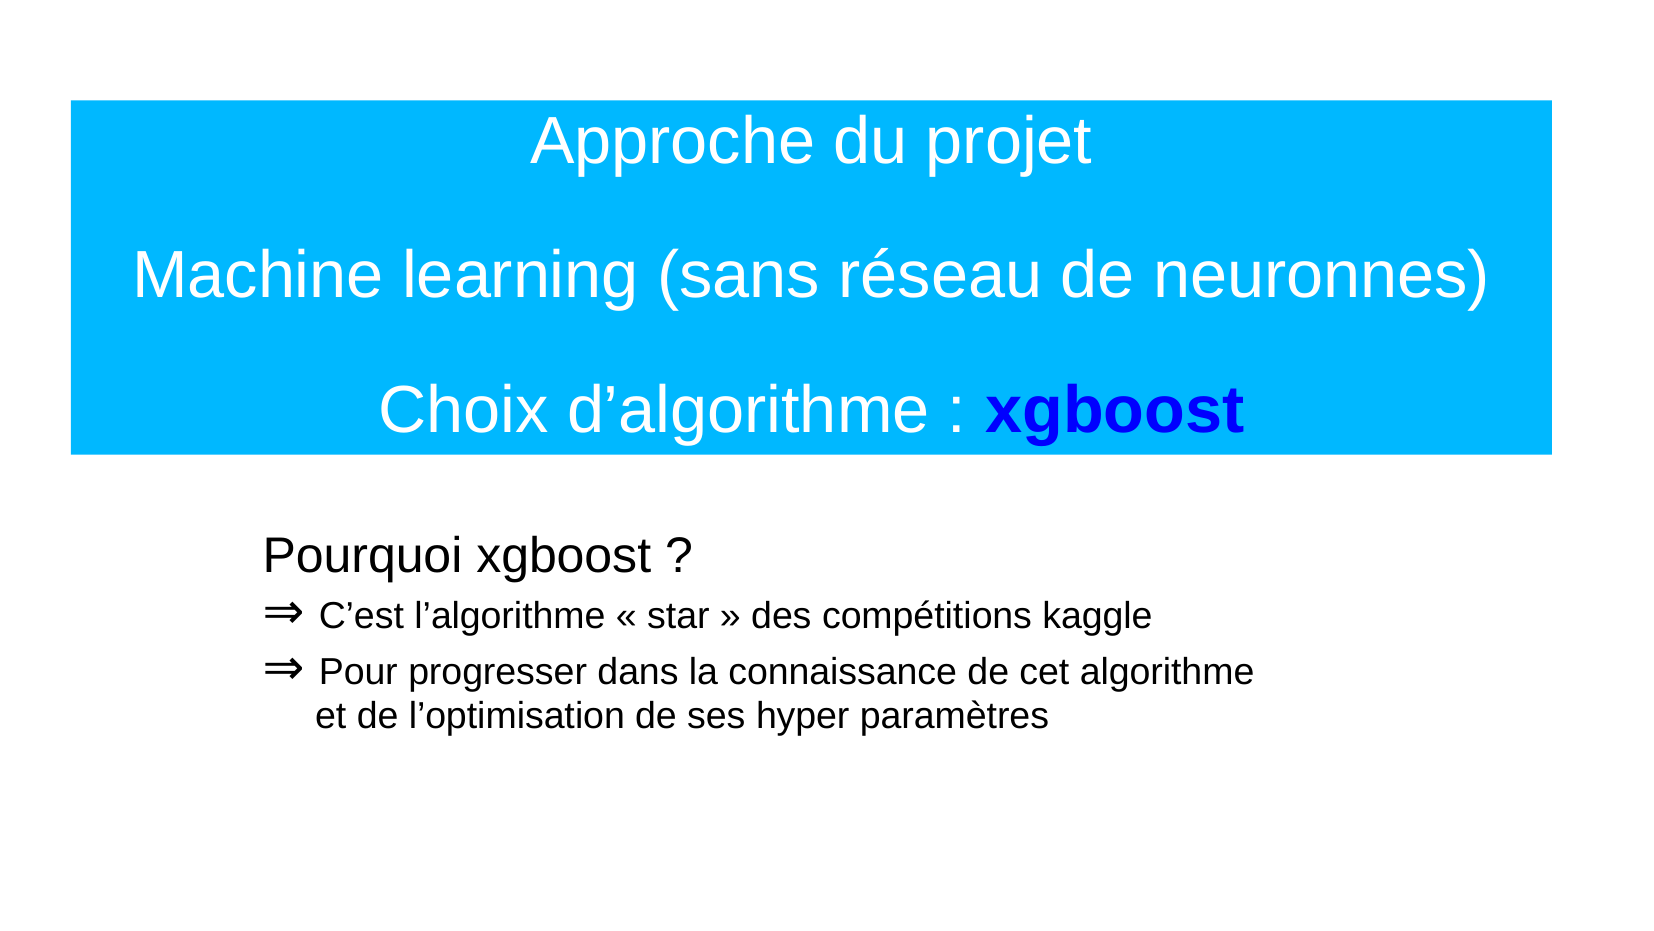

Approche du projet
Machine learning (sans réseau de neuronnes)
Choix d’algorithme : xgboost
Pourquoi xgboost ?
⇒ C’est l’algorithme « star » des compétitions kaggle
⇒ Pour progresser dans la connaissance de cet algorithme
 et de l’optimisation de ses hyper paramètres